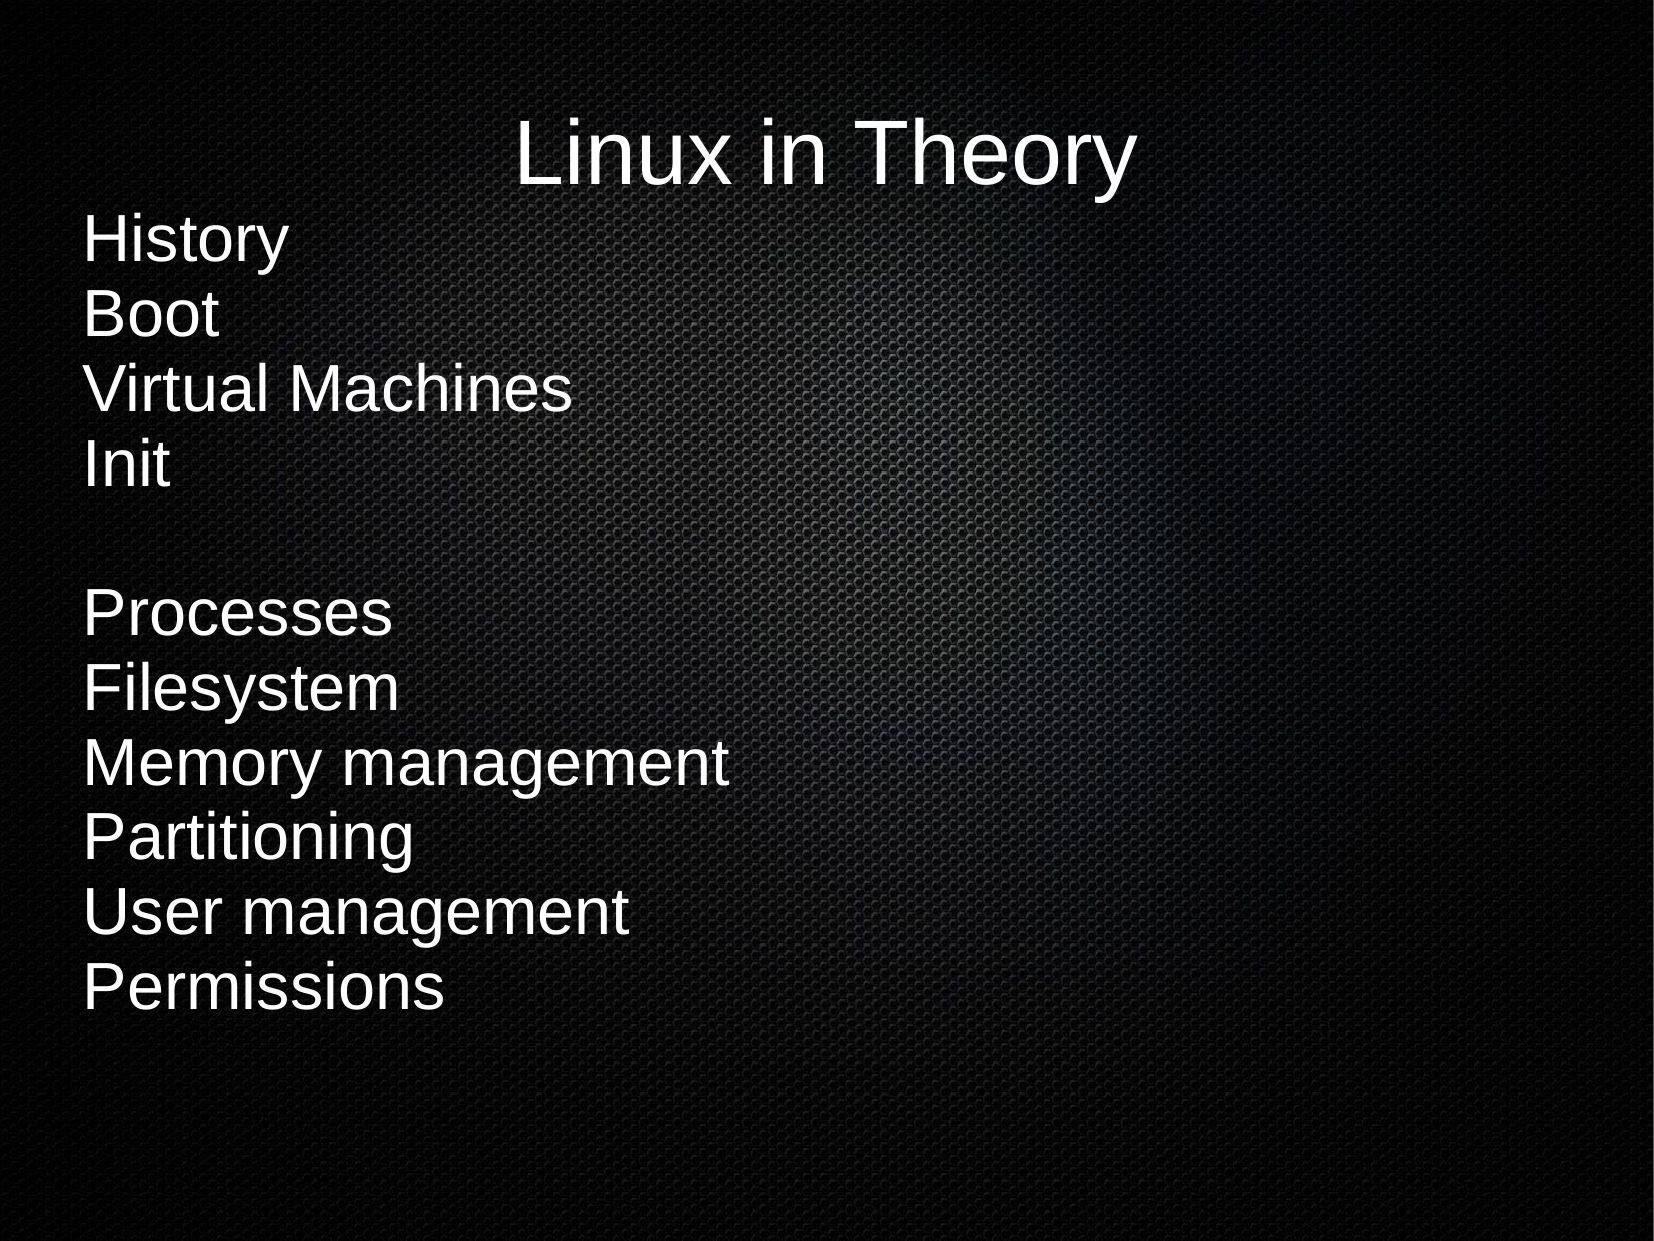

# Linux in Theory
History
Boot
Virtual Machines
Init
Processes
Filesystem
Memory management
Partitioning
User management
Permissions